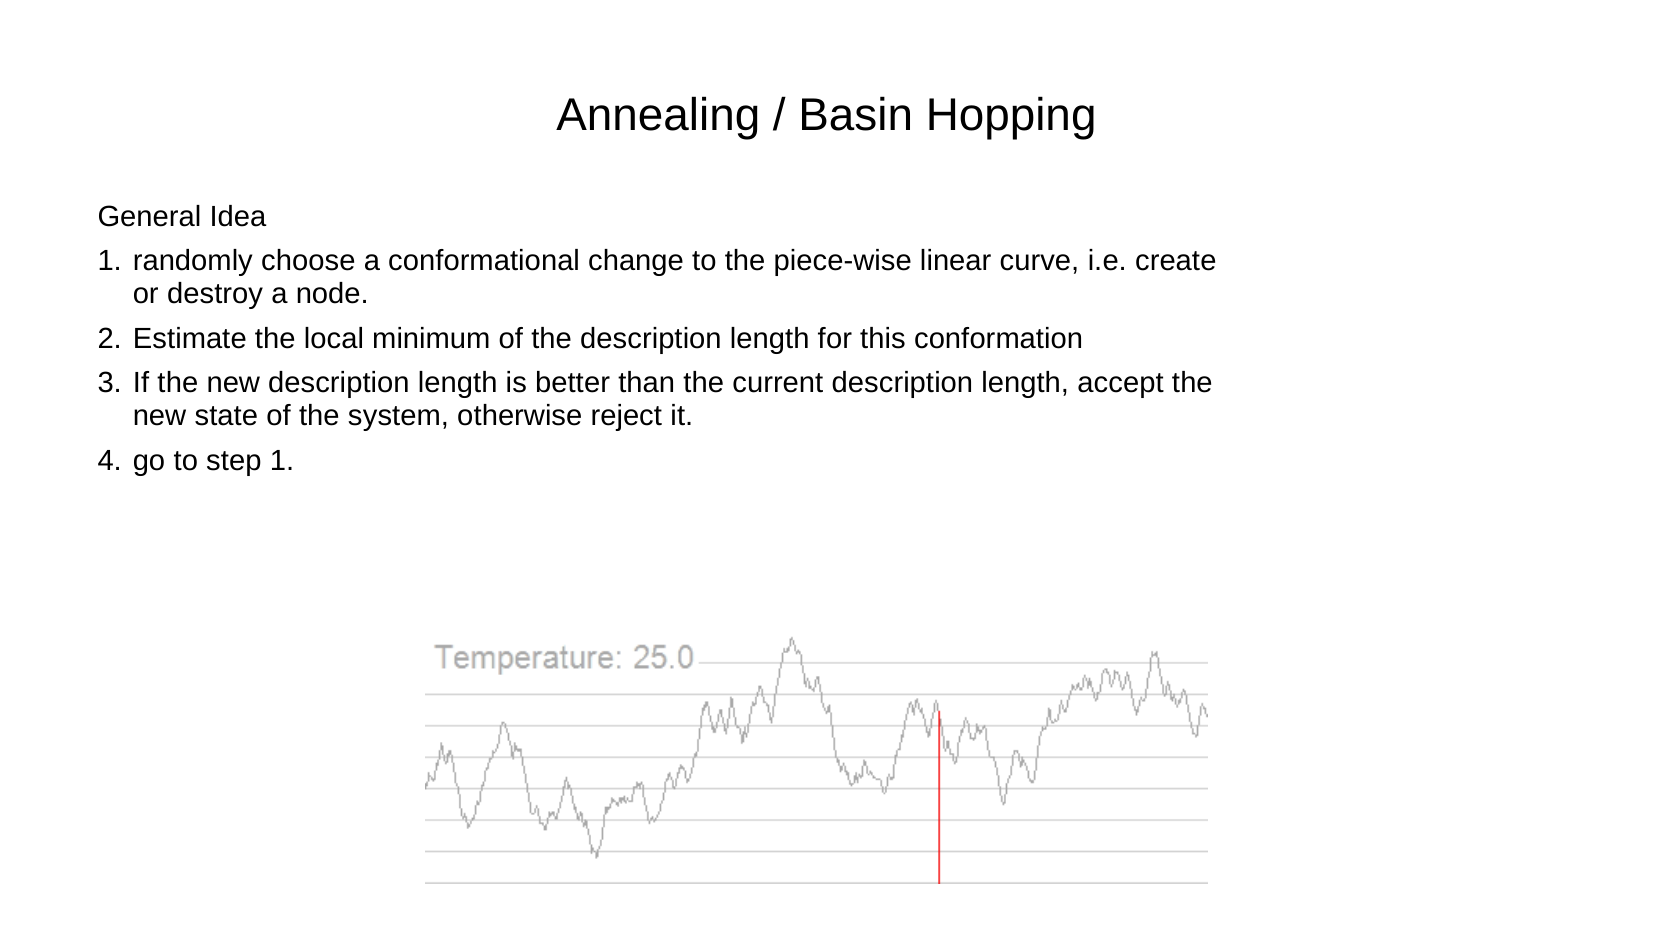

# Annealing / Basin Hopping
General Idea
randomly choose a conformational change to the piece-wise linear curve, i.e. create or destroy a node.
Estimate the local minimum of the description length for this conformation
If the new description length is better than the current description length, accept the new state of the system, otherwise reject it.
go to step 1.